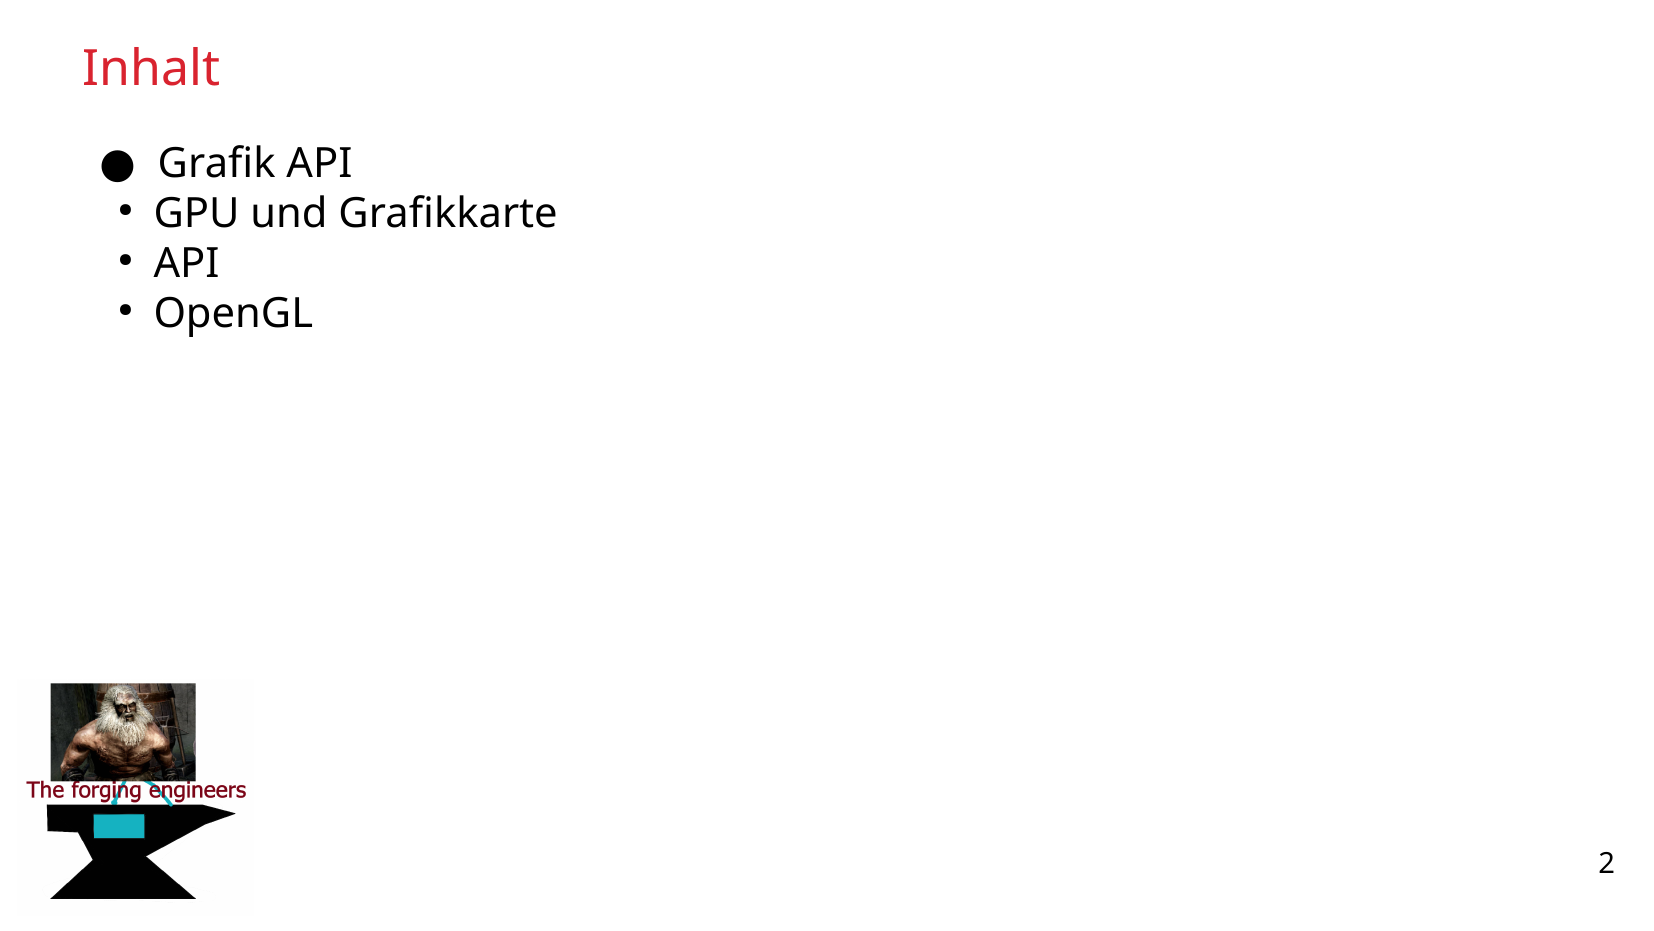

# Inhalt
Grafik API
GPU und Grafikkarte
API
OpenGL